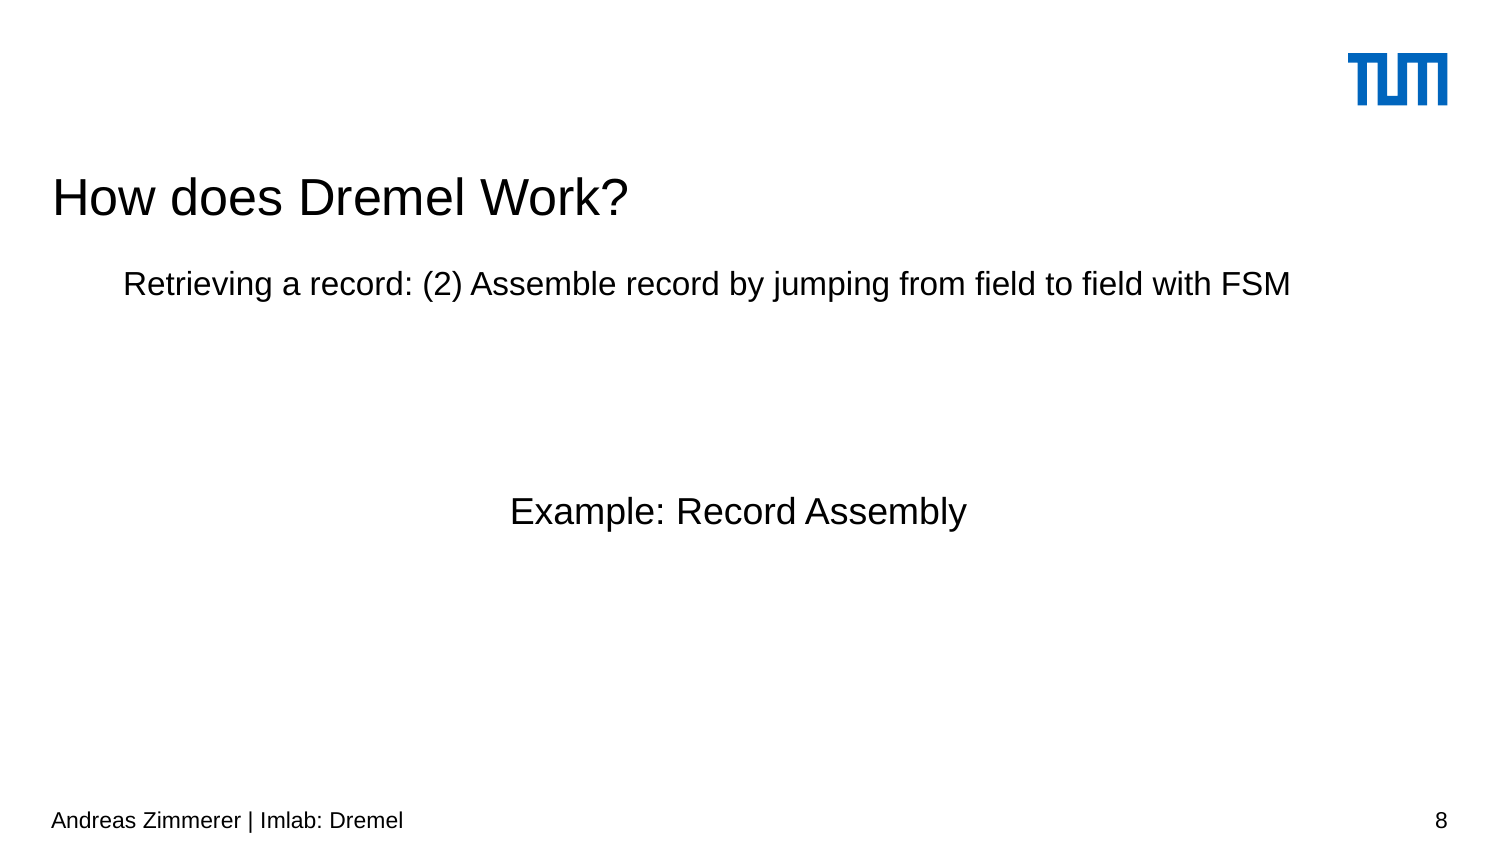

How does Dremel Work?
# Retrieving a record: (2) Assemble record by jumping from field to field with FSM
Example: Record Assembly
Andreas Zimmerer | Imlab: Dremel